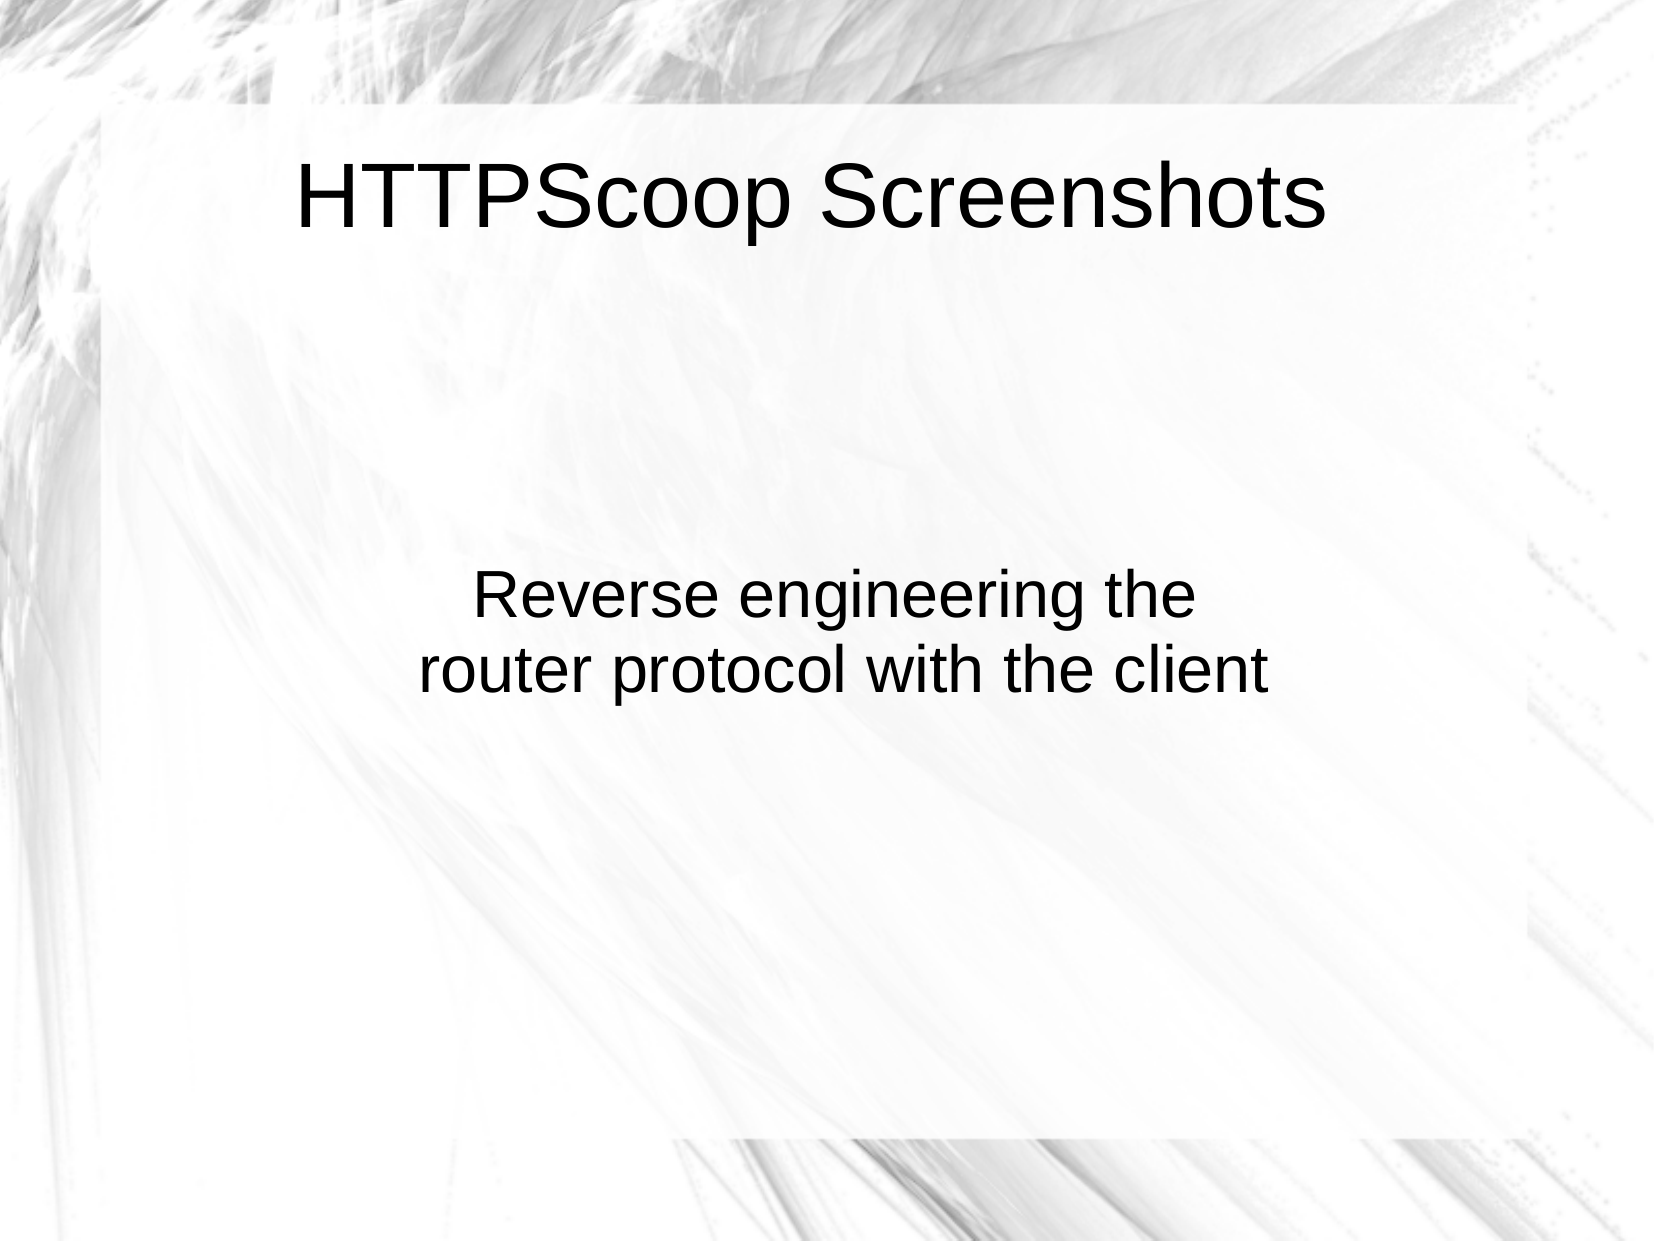

# HTTPScoop Screenshots
Reverse engineering the
router protocol with the client